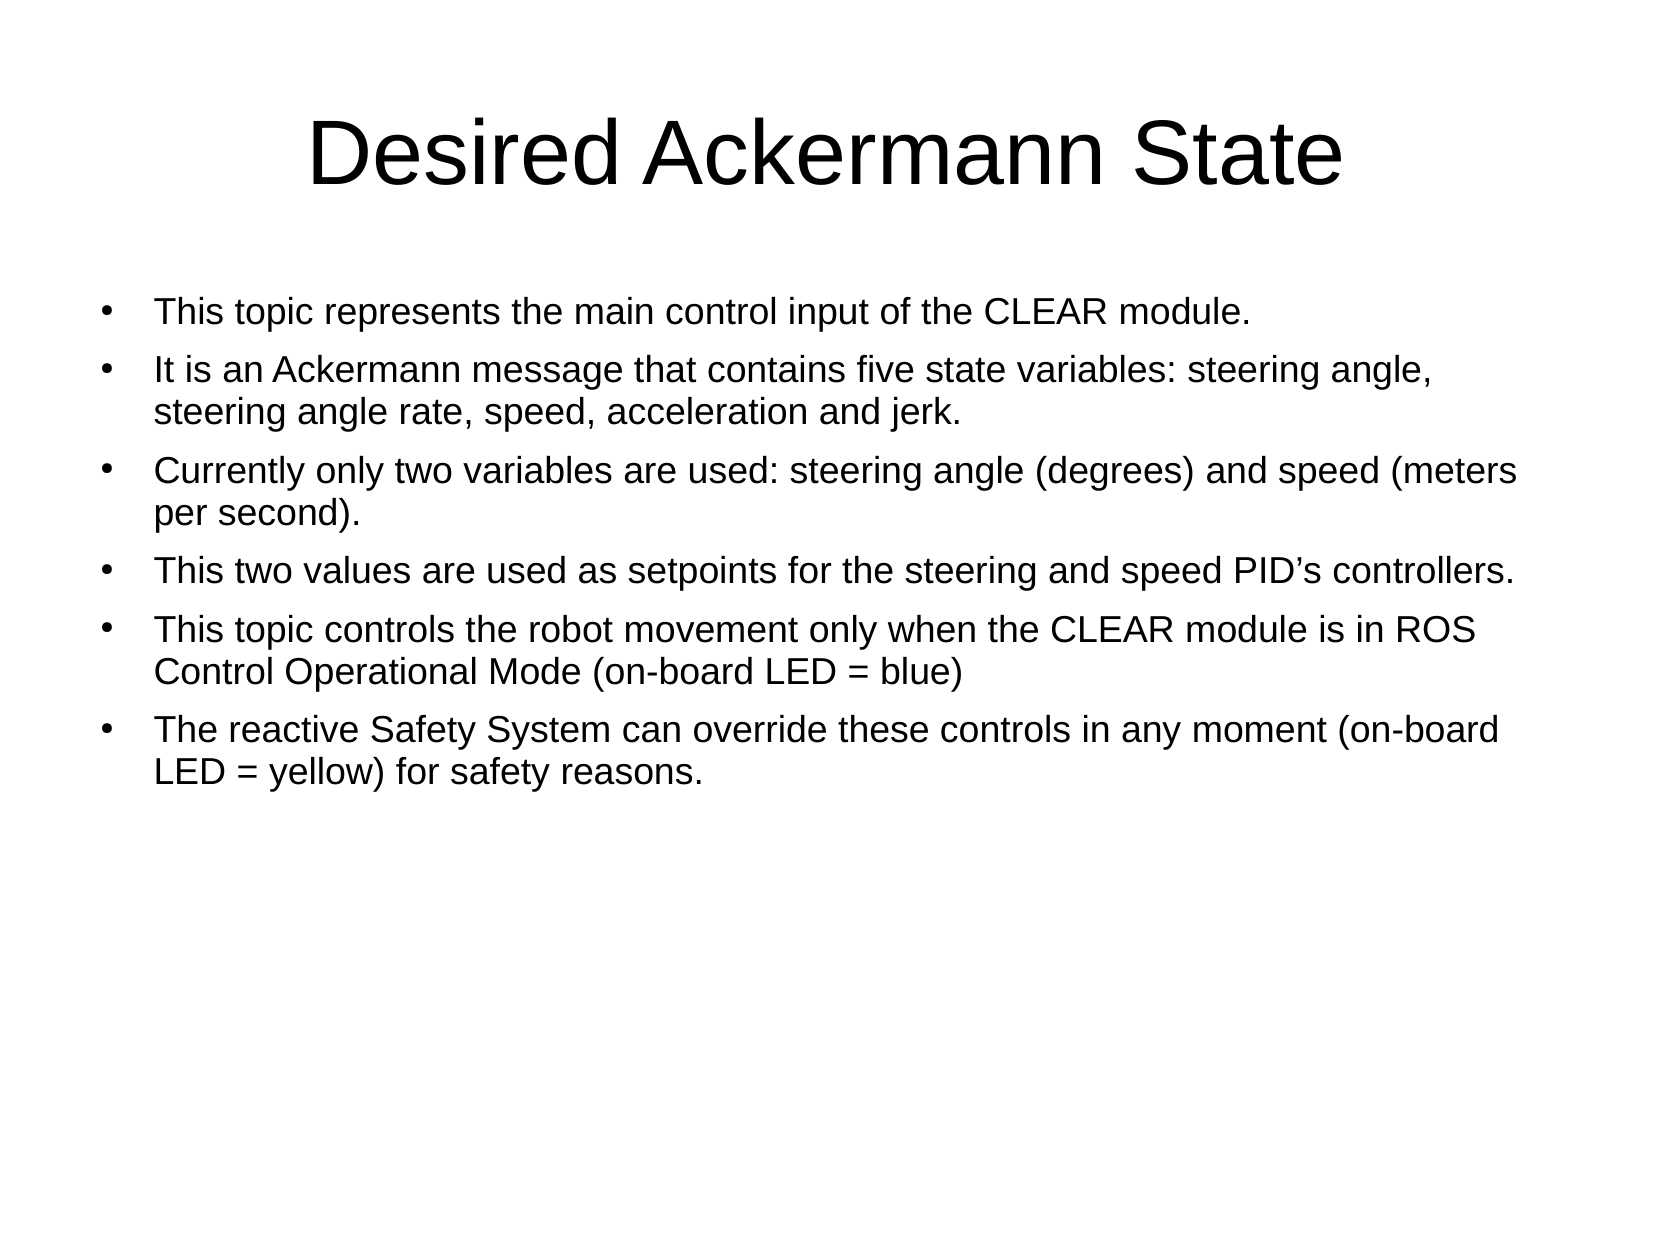

# Desired Ackermann State
This topic represents the main control input of the CLEAR module.
It is an Ackermann message that contains five state variables: steering angle, steering angle rate, speed, acceleration and jerk.
Currently only two variables are used: steering angle (degrees) and speed (meters per second).
This two values are used as setpoints for the steering and speed PID’s controllers.
This topic controls the robot movement only when the CLEAR module is in ROS Control Operational Mode (on-board LED = blue)
The reactive Safety System can override these controls in any moment (on-board LED = yellow) for safety reasons.